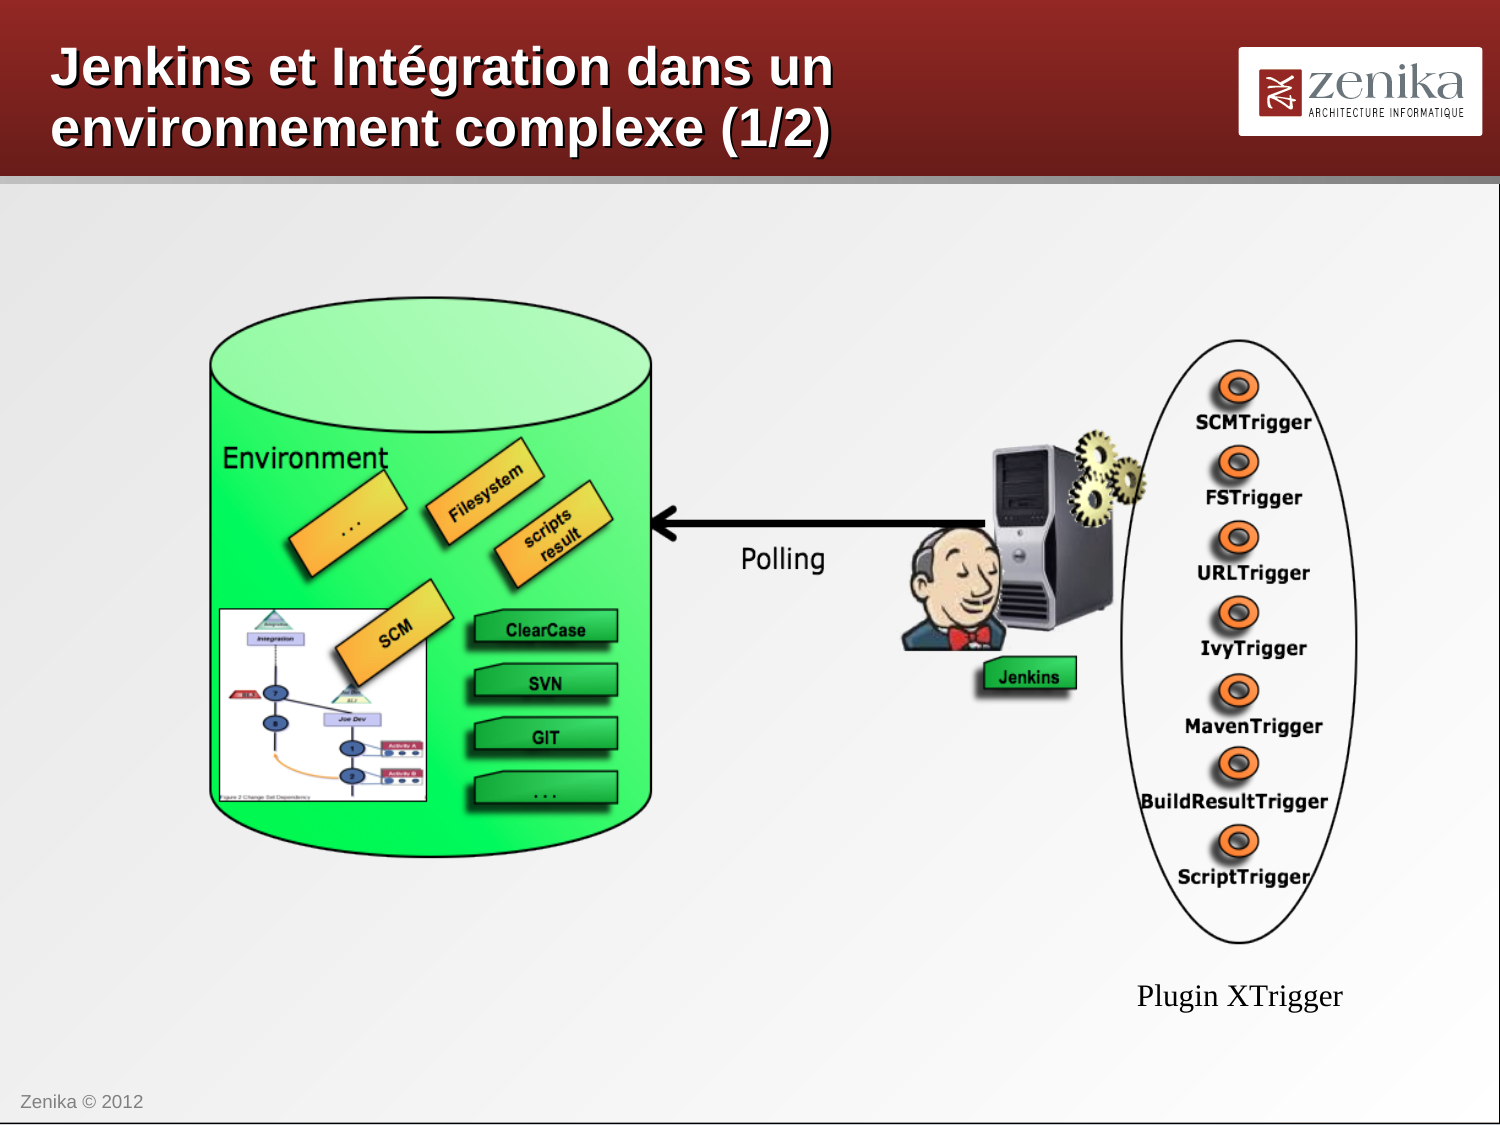

# Jenkins et Intégration dans un environnement complexe (1/2)
Plugin XTrigger